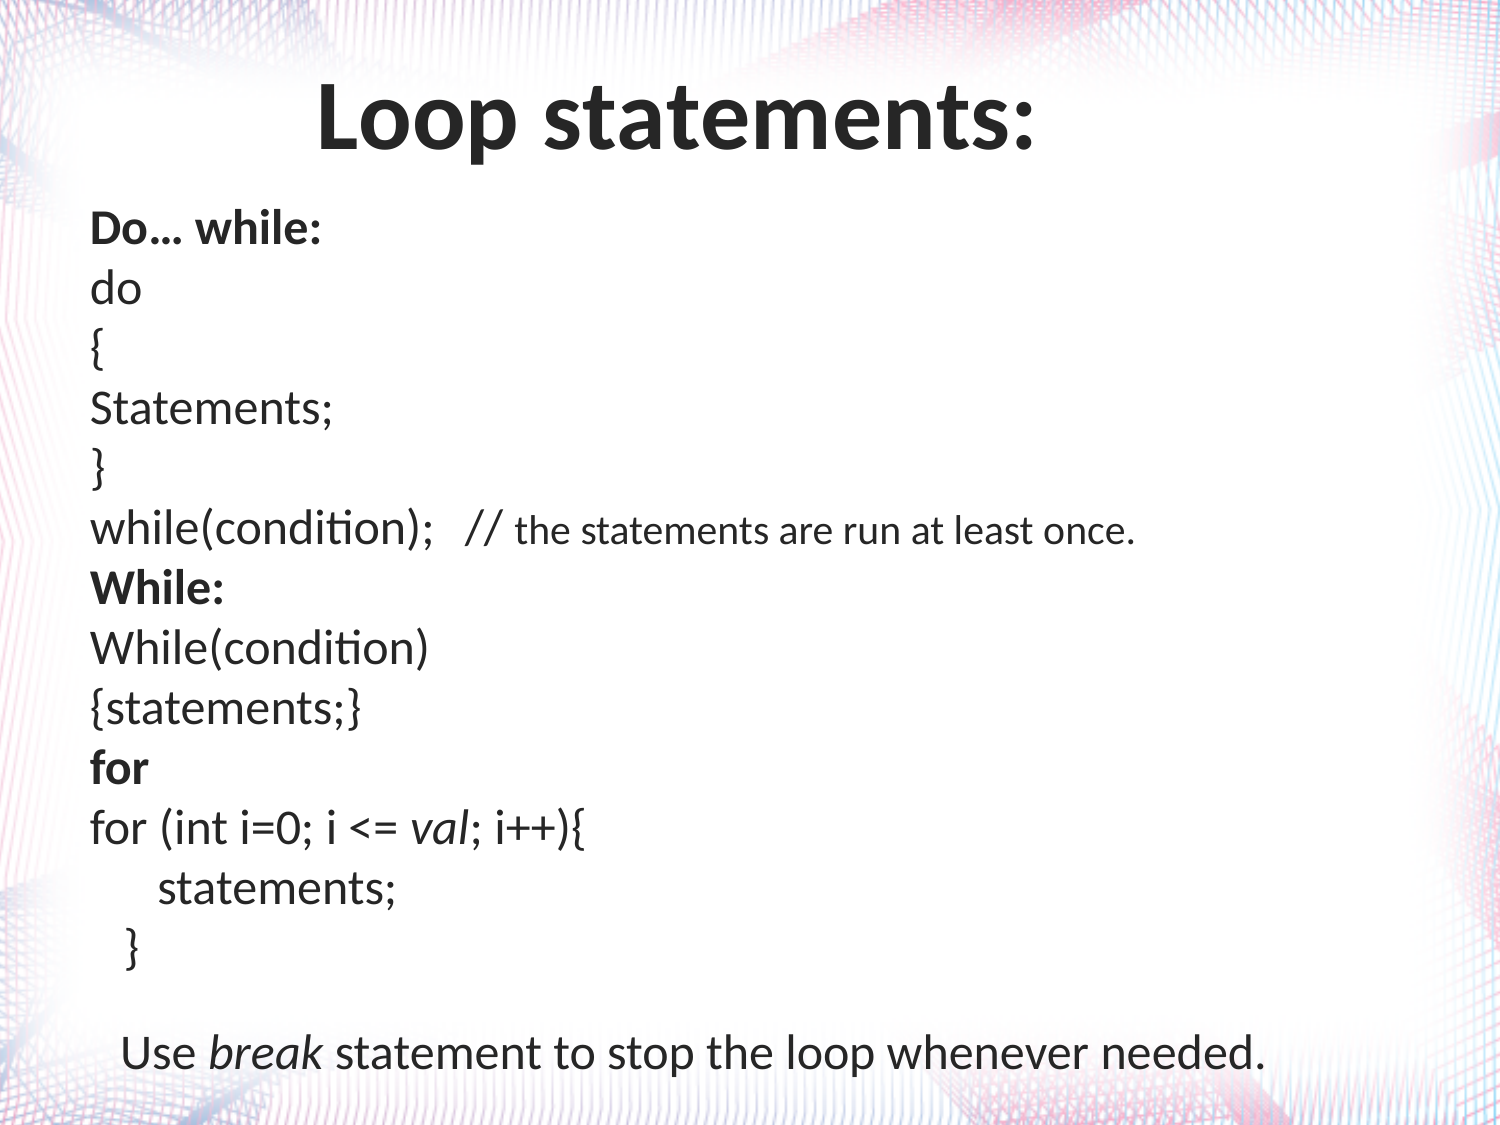

# Loop statements:
Do… while:
do
{
Statements;
}
while(condition);	// the statements are run at least once.
While:
While(condition)
{statements;}
for
for (int i=0; i <= val; i++){
 statements;
 }
Use break statement to stop the loop whenever needed.